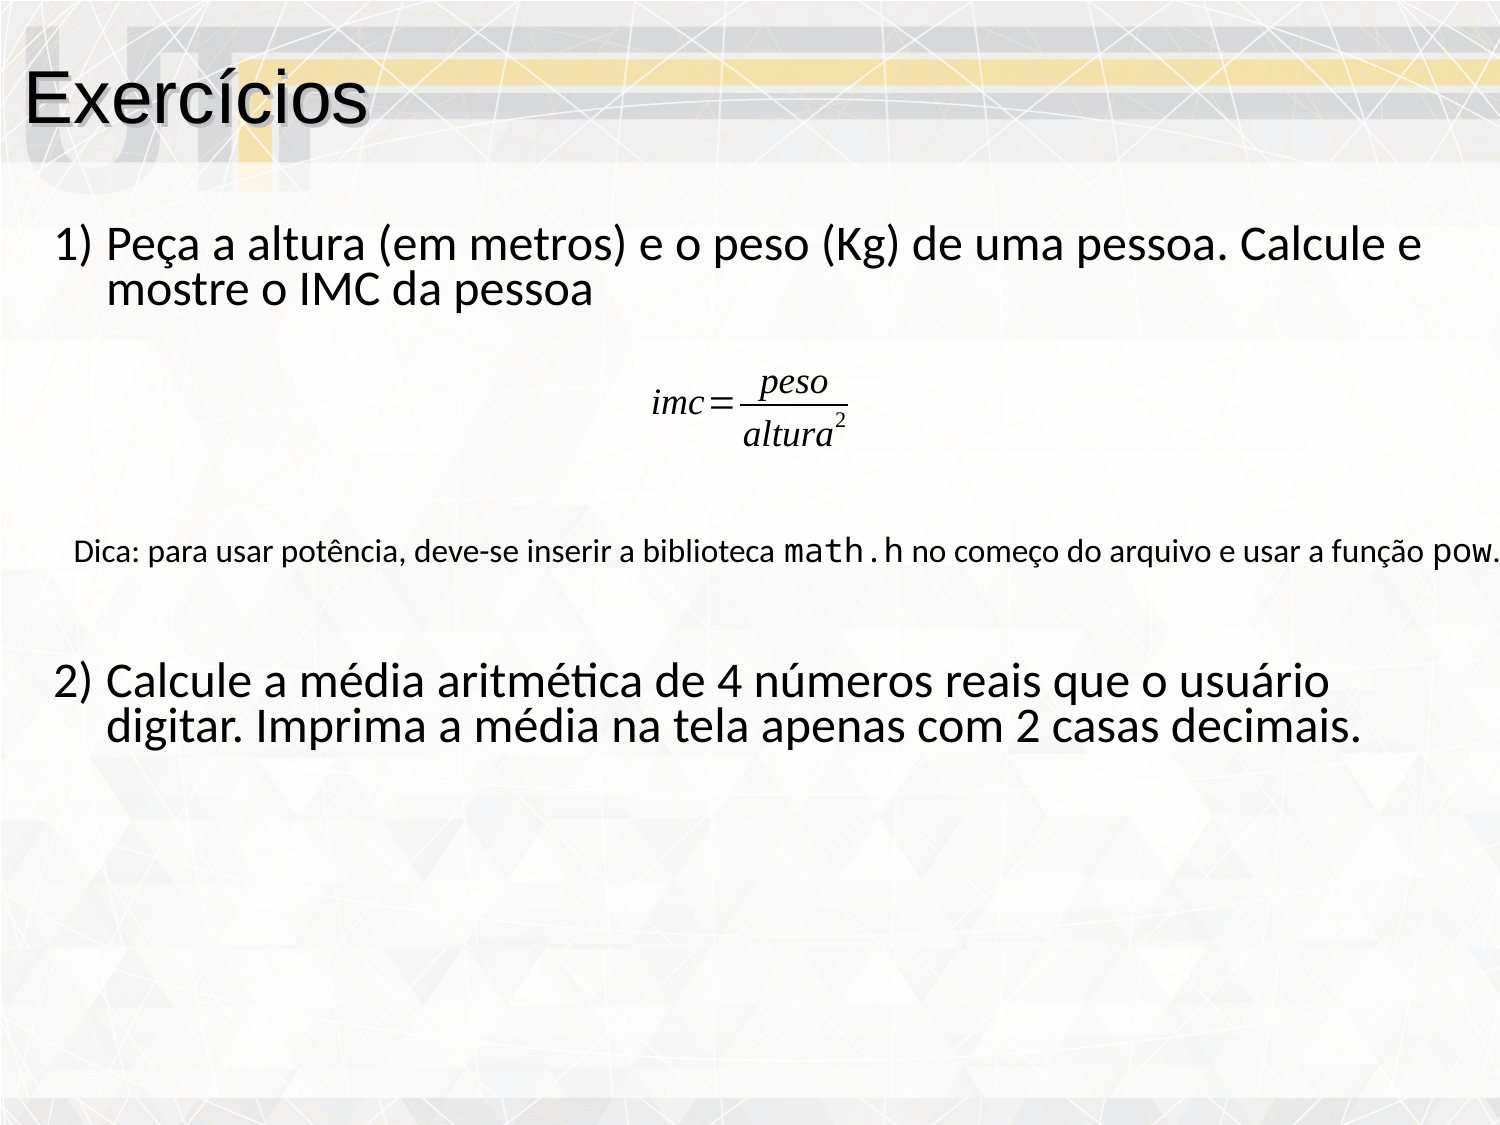

# Exercícios
Peça a altura (em metros) e o peso (Kg) de uma pessoa. Calcule e mostre o IMC da pessoa
Calcule a média aritmética de 4 números reais que o usuário digitar. Imprima a média na tela apenas com 2 casas decimais.
Dica: para usar potência, deve-se inserir a biblioteca math.h no começo do arquivo e usar a função pow.